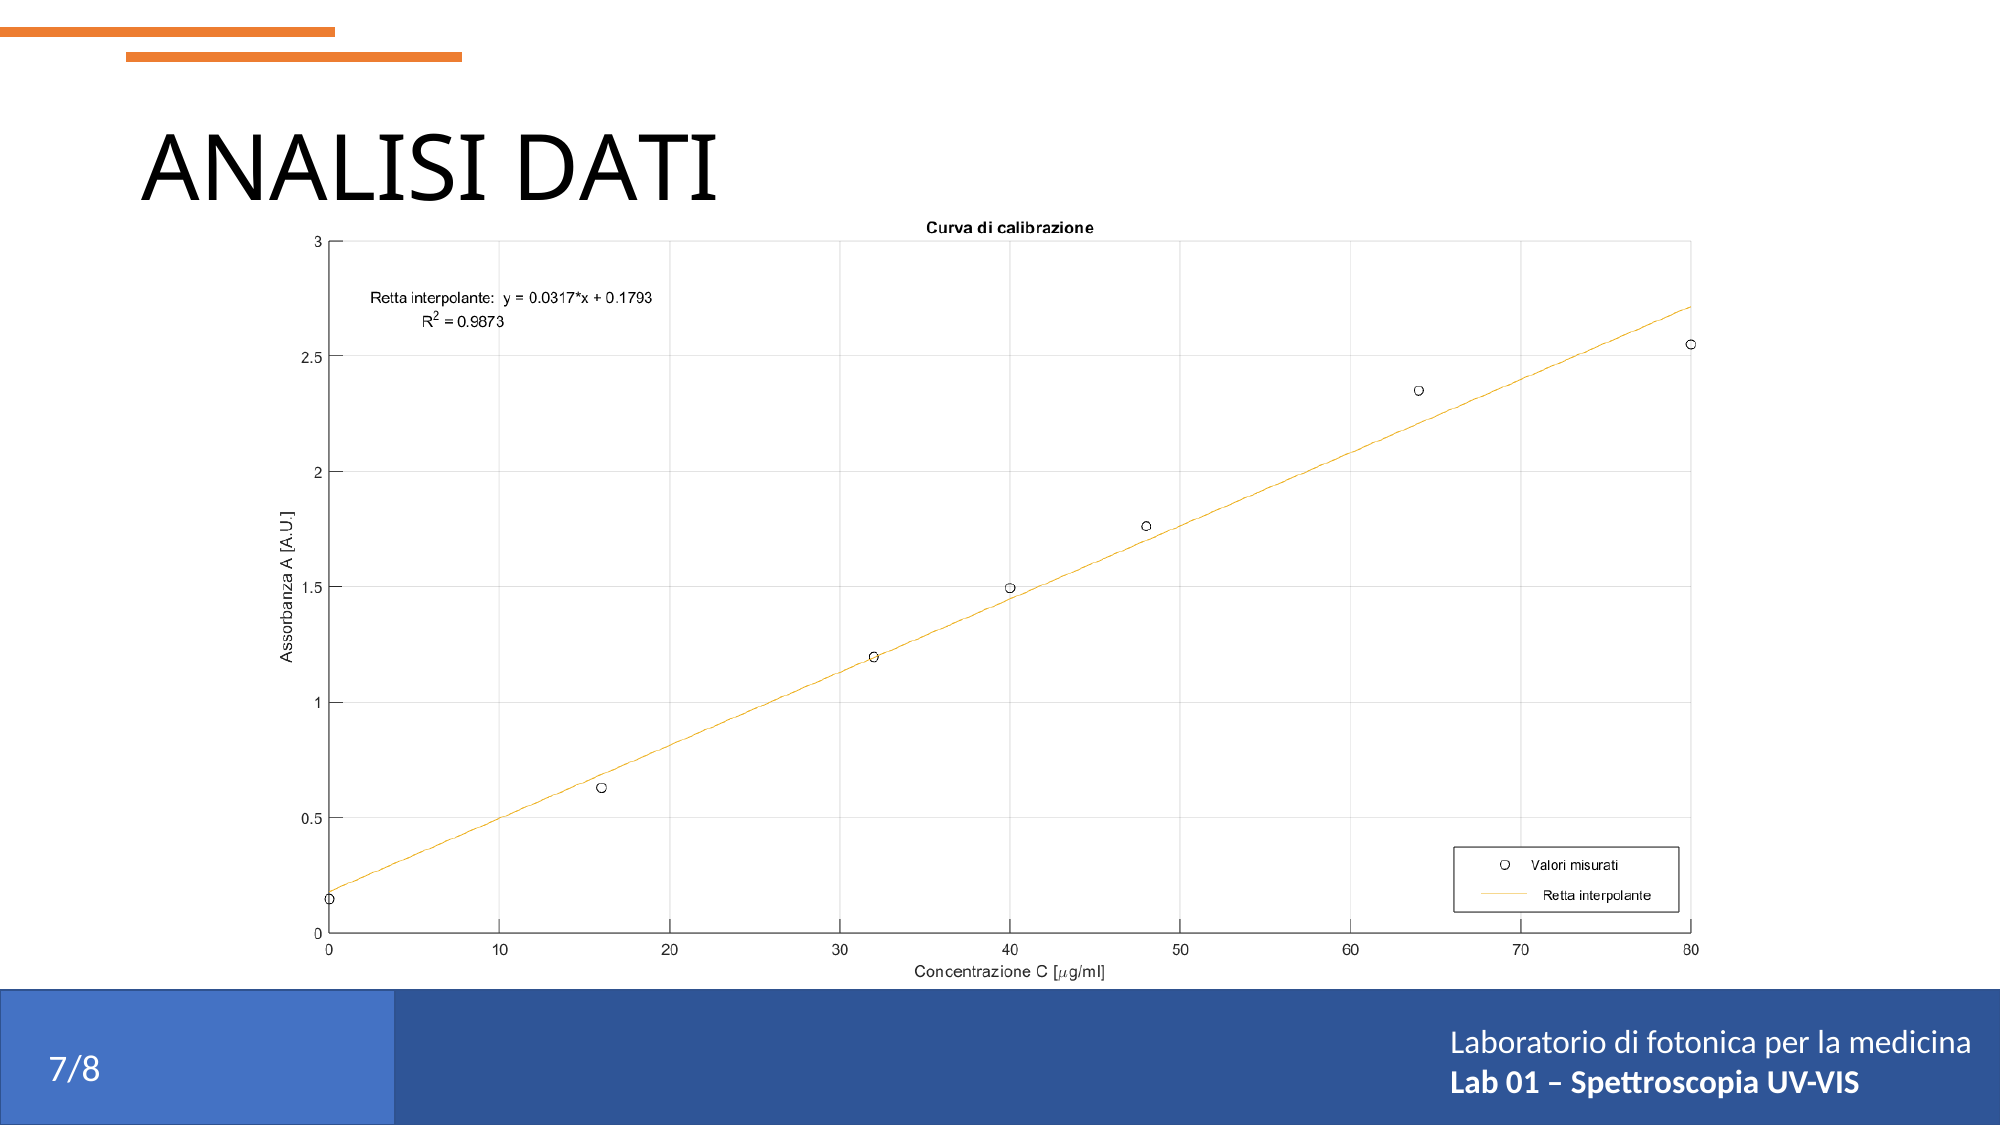

ANALISI DATI
Laboratorio di fotonica per la medicina
Lab 01 – Spettroscopia UV-VIS
7/8